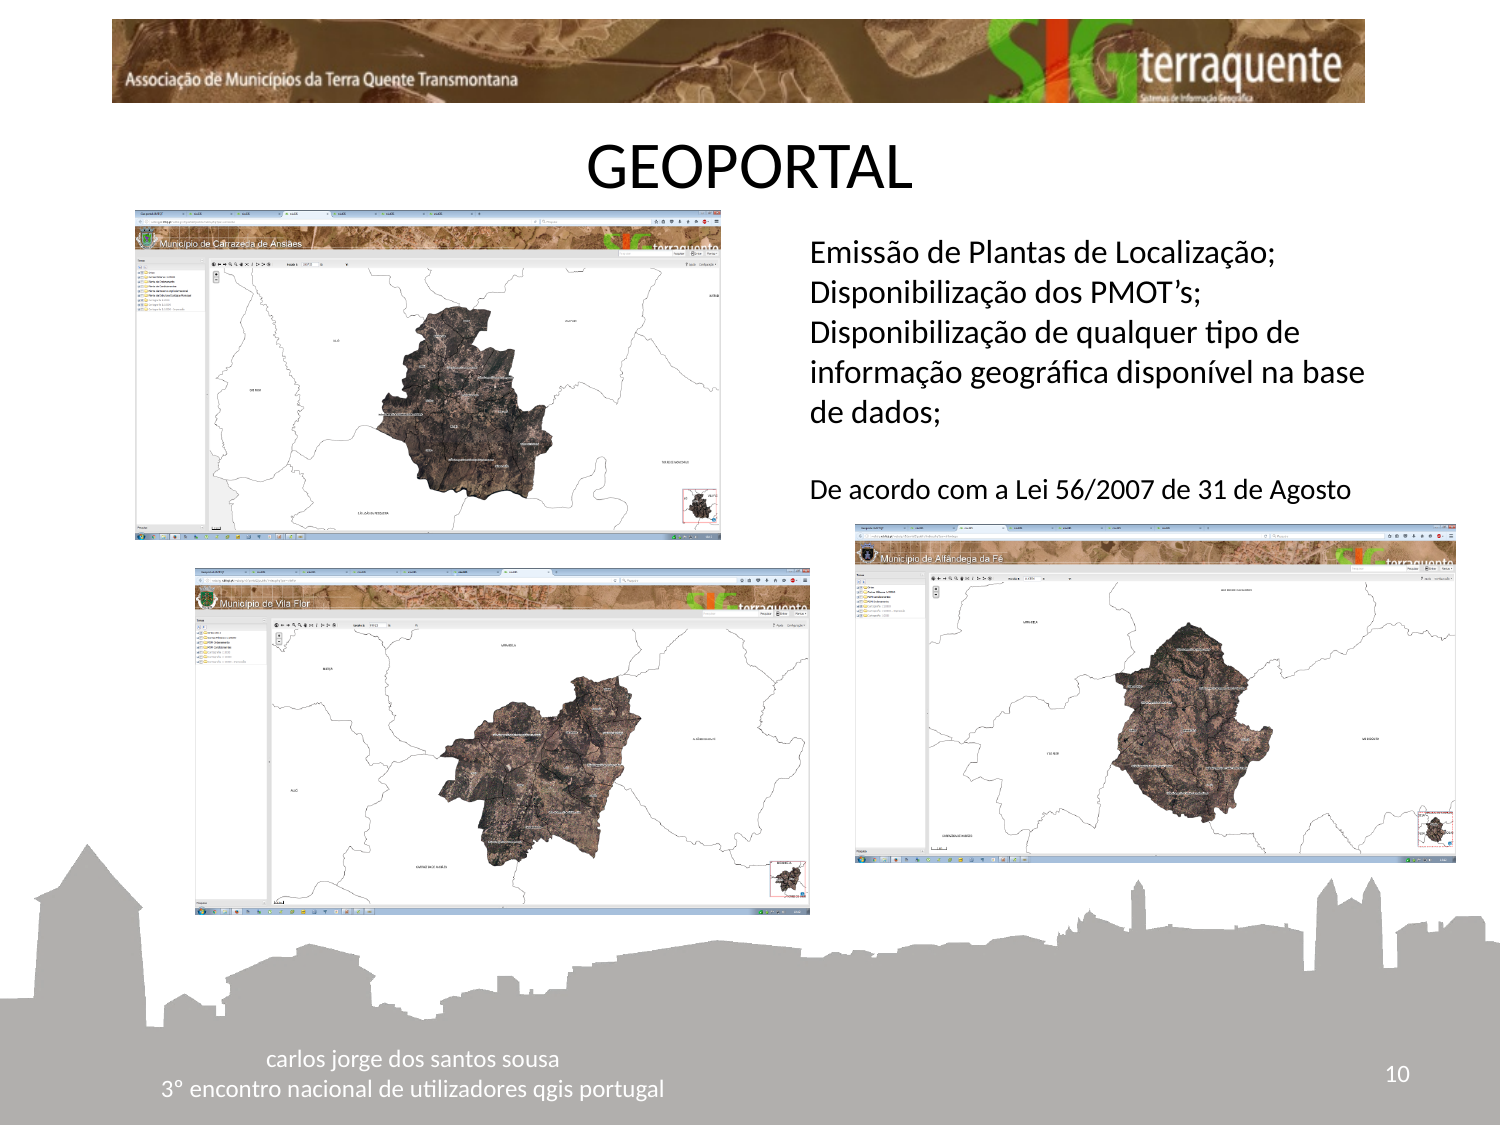

# GEOPORTAL
Emissão de Plantas de Localização;
Disponibilização dos PMOT’s;
Disponibilização de qualquer tipo de informação geográfica disponível na base de dados;
De acordo com a Lei 56/2007 de 31 de Agosto
carlos jorge dos santos sousa
3º encontro nacional de utilizadores qgis portugal